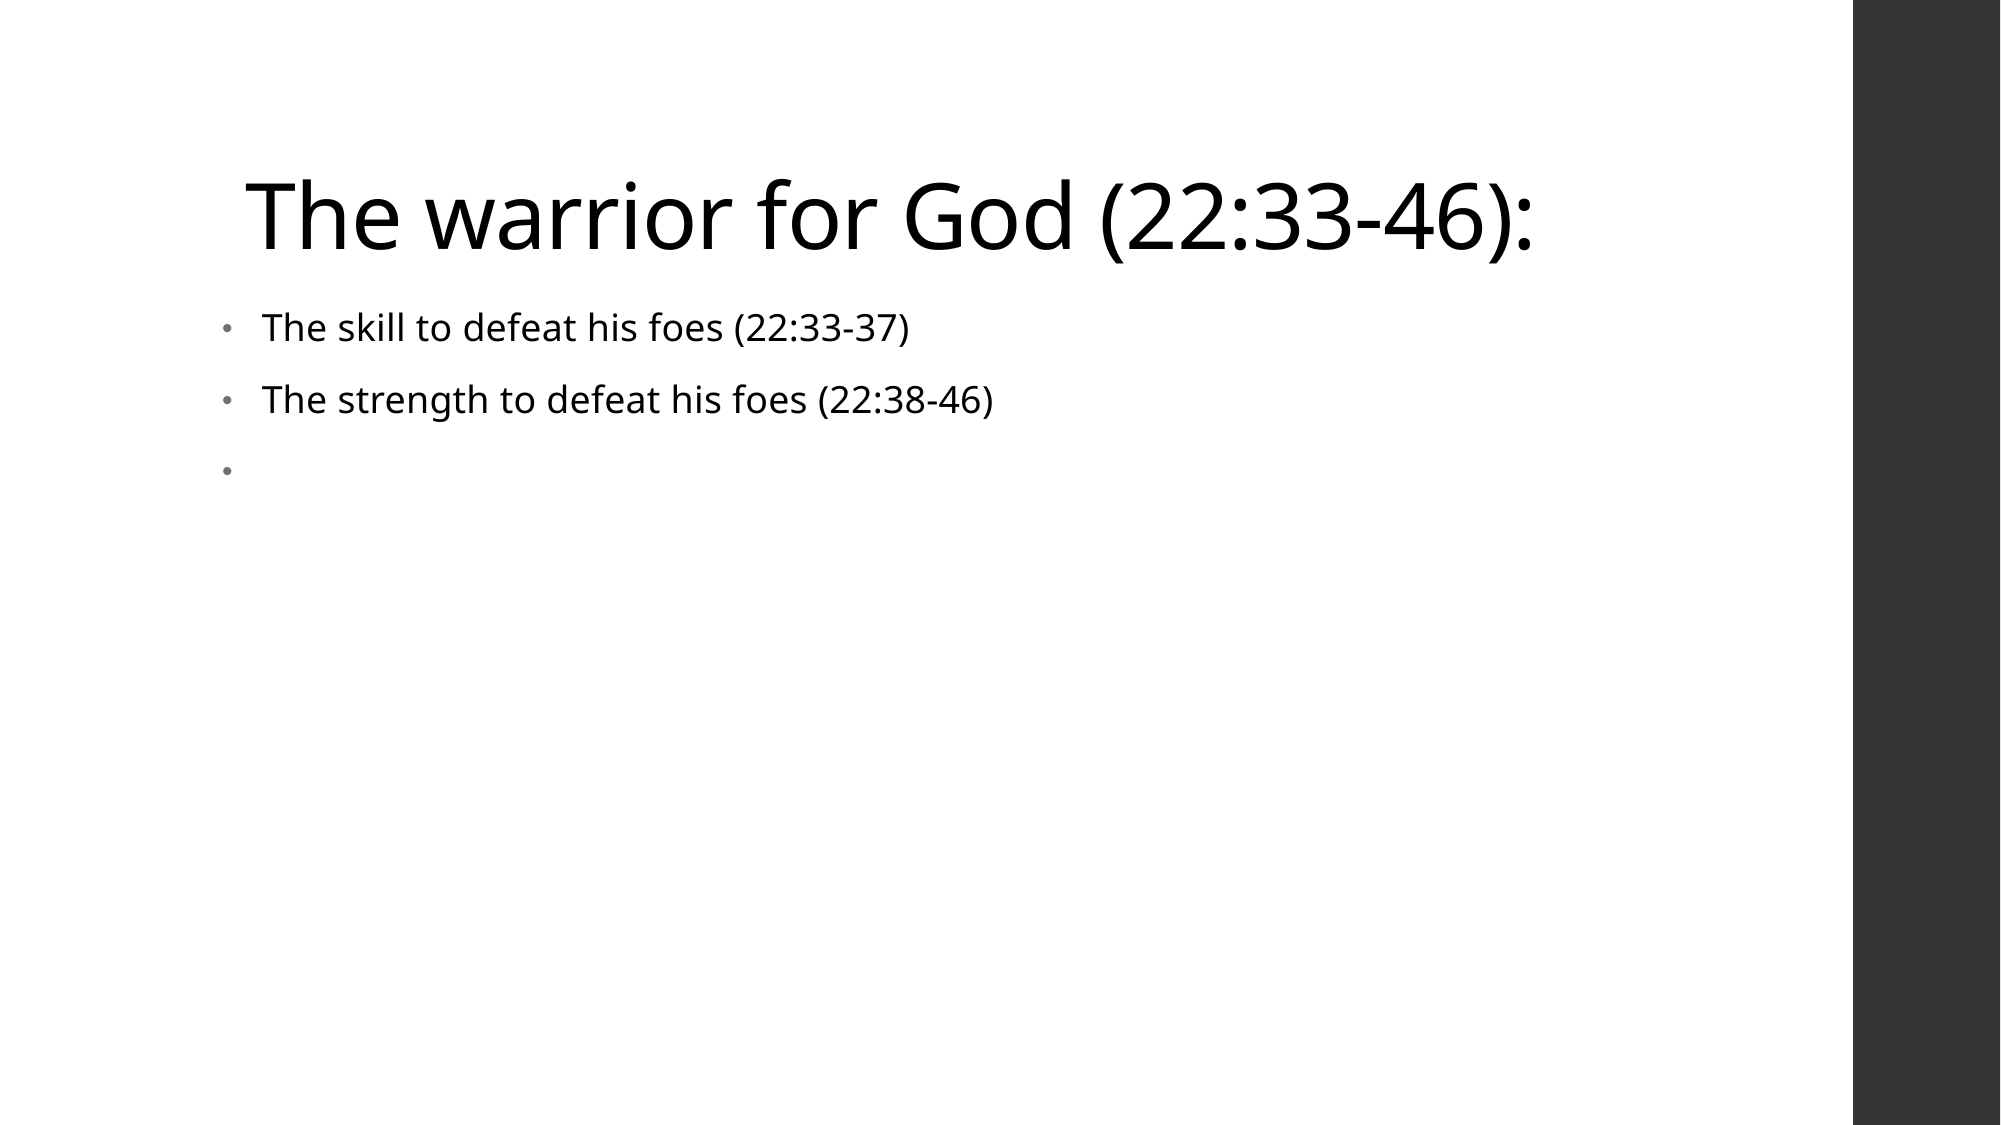

# The warrior for God (22:33-46):
 The skill to defeat his foes (22:33-37)
 The strength to defeat his foes (22:38-46)